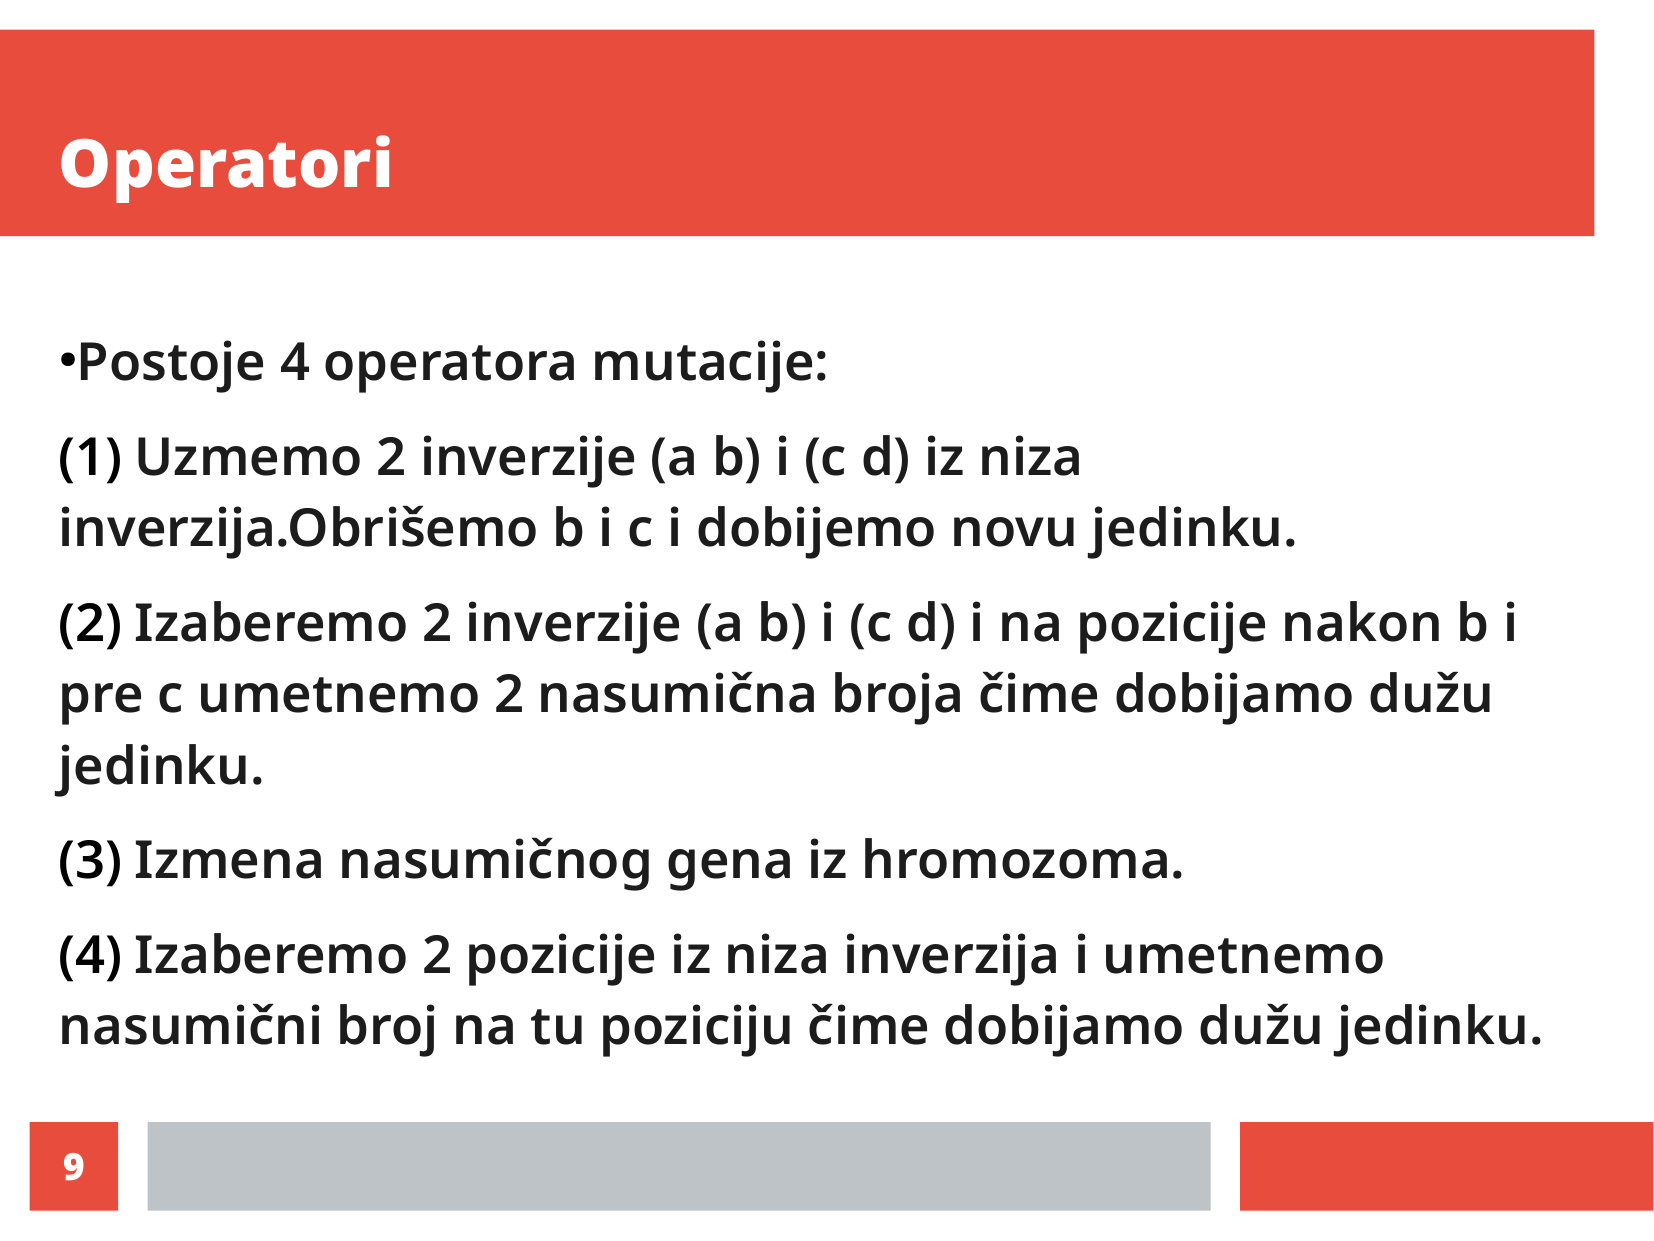

# Operatori
Postoje 4 operatora mutacije:
 Uzmemo 2 inverzije (a b) i (c d) iz niza inverzija.Obrišemo b i c i dobijemo novu jedinku.
 Izaberemo 2 inverzije (a b) i (c d) i na pozicije nakon b i pre c umetnemo 2 nasumična broja čime dobijamo dužu jedinku.
 Izmena nasumičnog gena iz hromozoma.
 Izaberemo 2 pozicije iz niza inverzija i umetnemo nasumični broj na tu poziciju čime dobijamo dužu jedinku.
9